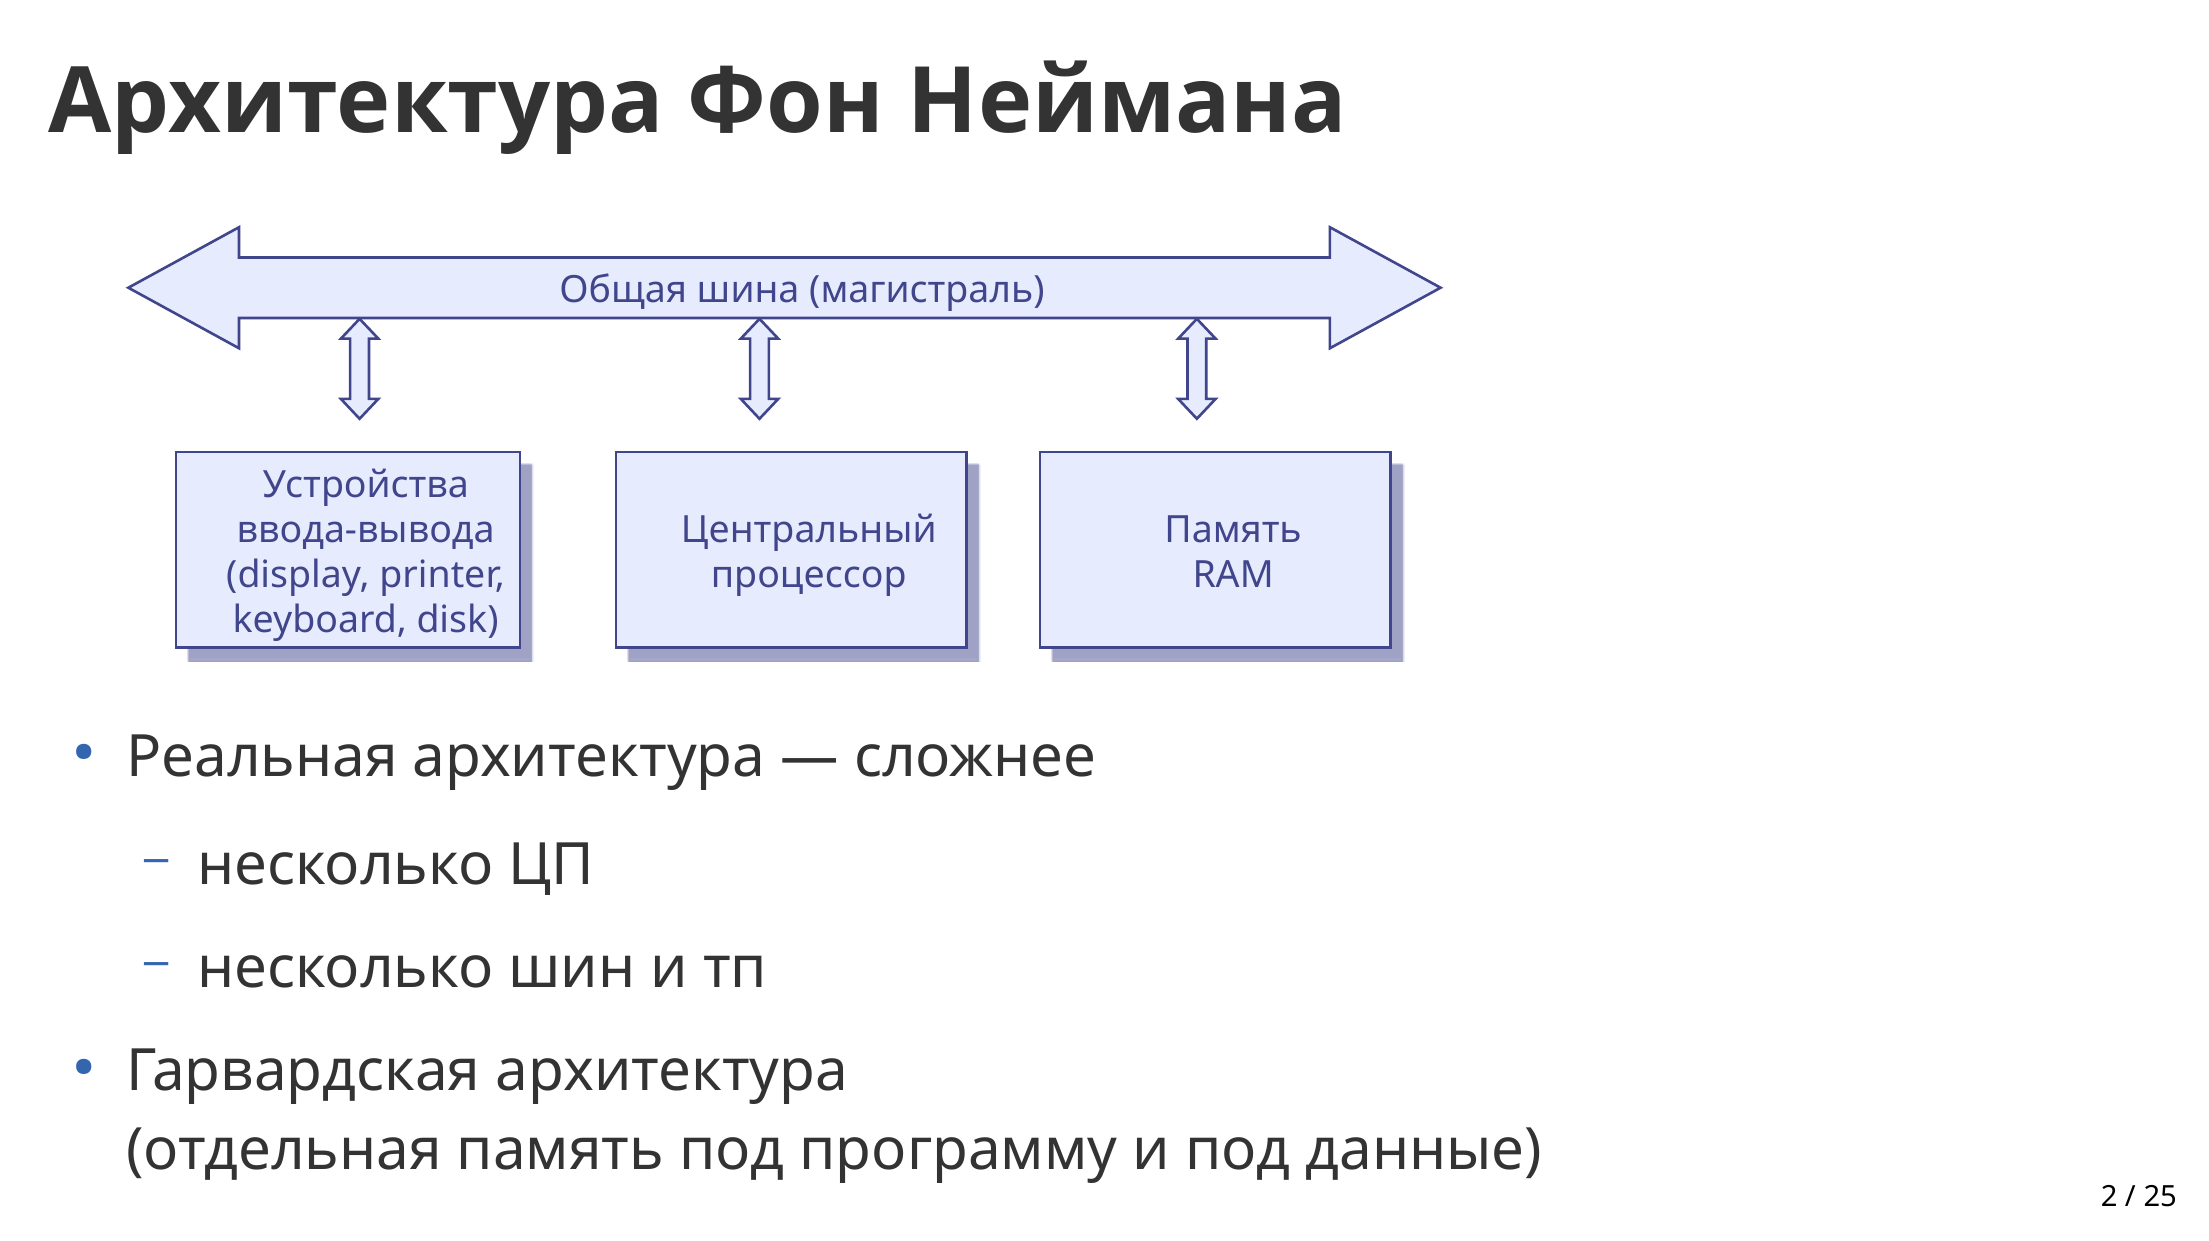

# Архитектура Фон Неймана
Общая шина (магистраль)
Устройства
ввода-вывода
(display, printer,
keyboard, disk)
Центральный
процессор
Память
RAM
Реальная архитектура — сложнее
несколько ЦП
несколько шин и тп
Гарвардская архитектура
(отдельная память под программу и под данные)
2